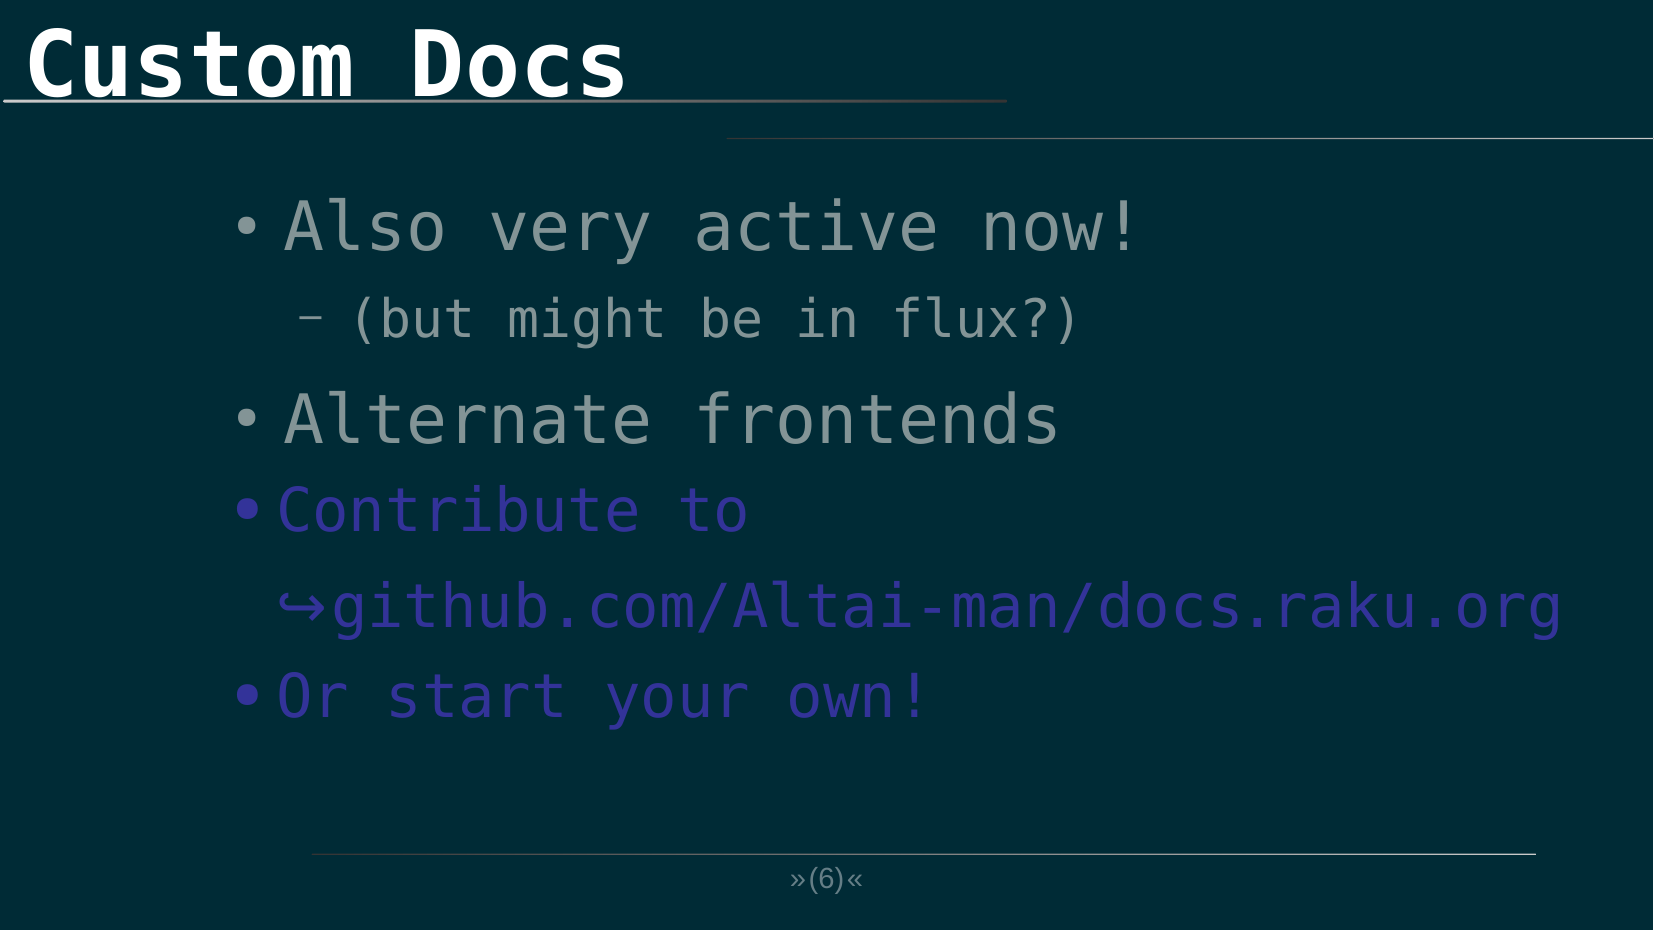

# Custom Docs
Also very active now!
(but might be in flux?)
Alternate frontends
Contribute to
↪ github.com/Altai-man/docs.raku.org
Or start your own!